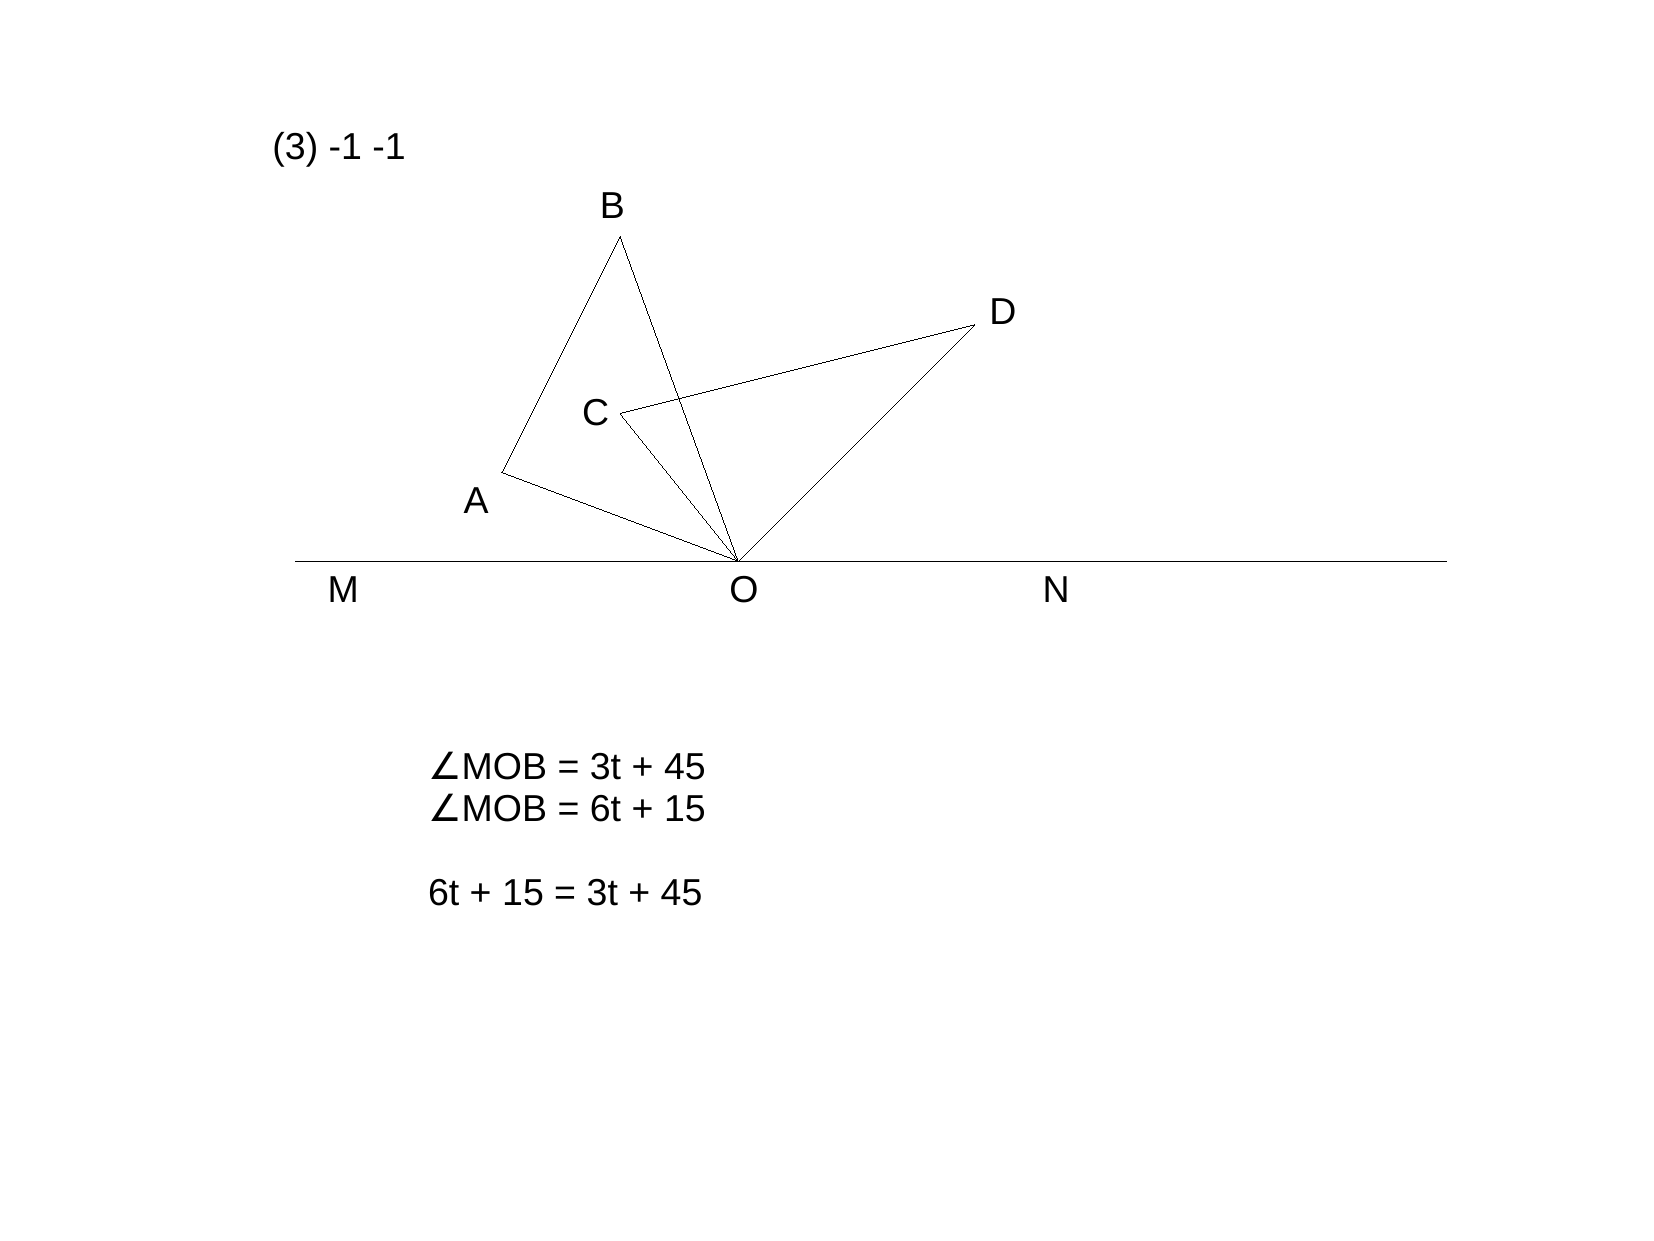

(3) -1 -1
B
D
C
A
M
O
N
∠MOB = 3t + 45
∠MOB = 6t + 15
6t + 15 = 3t + 45